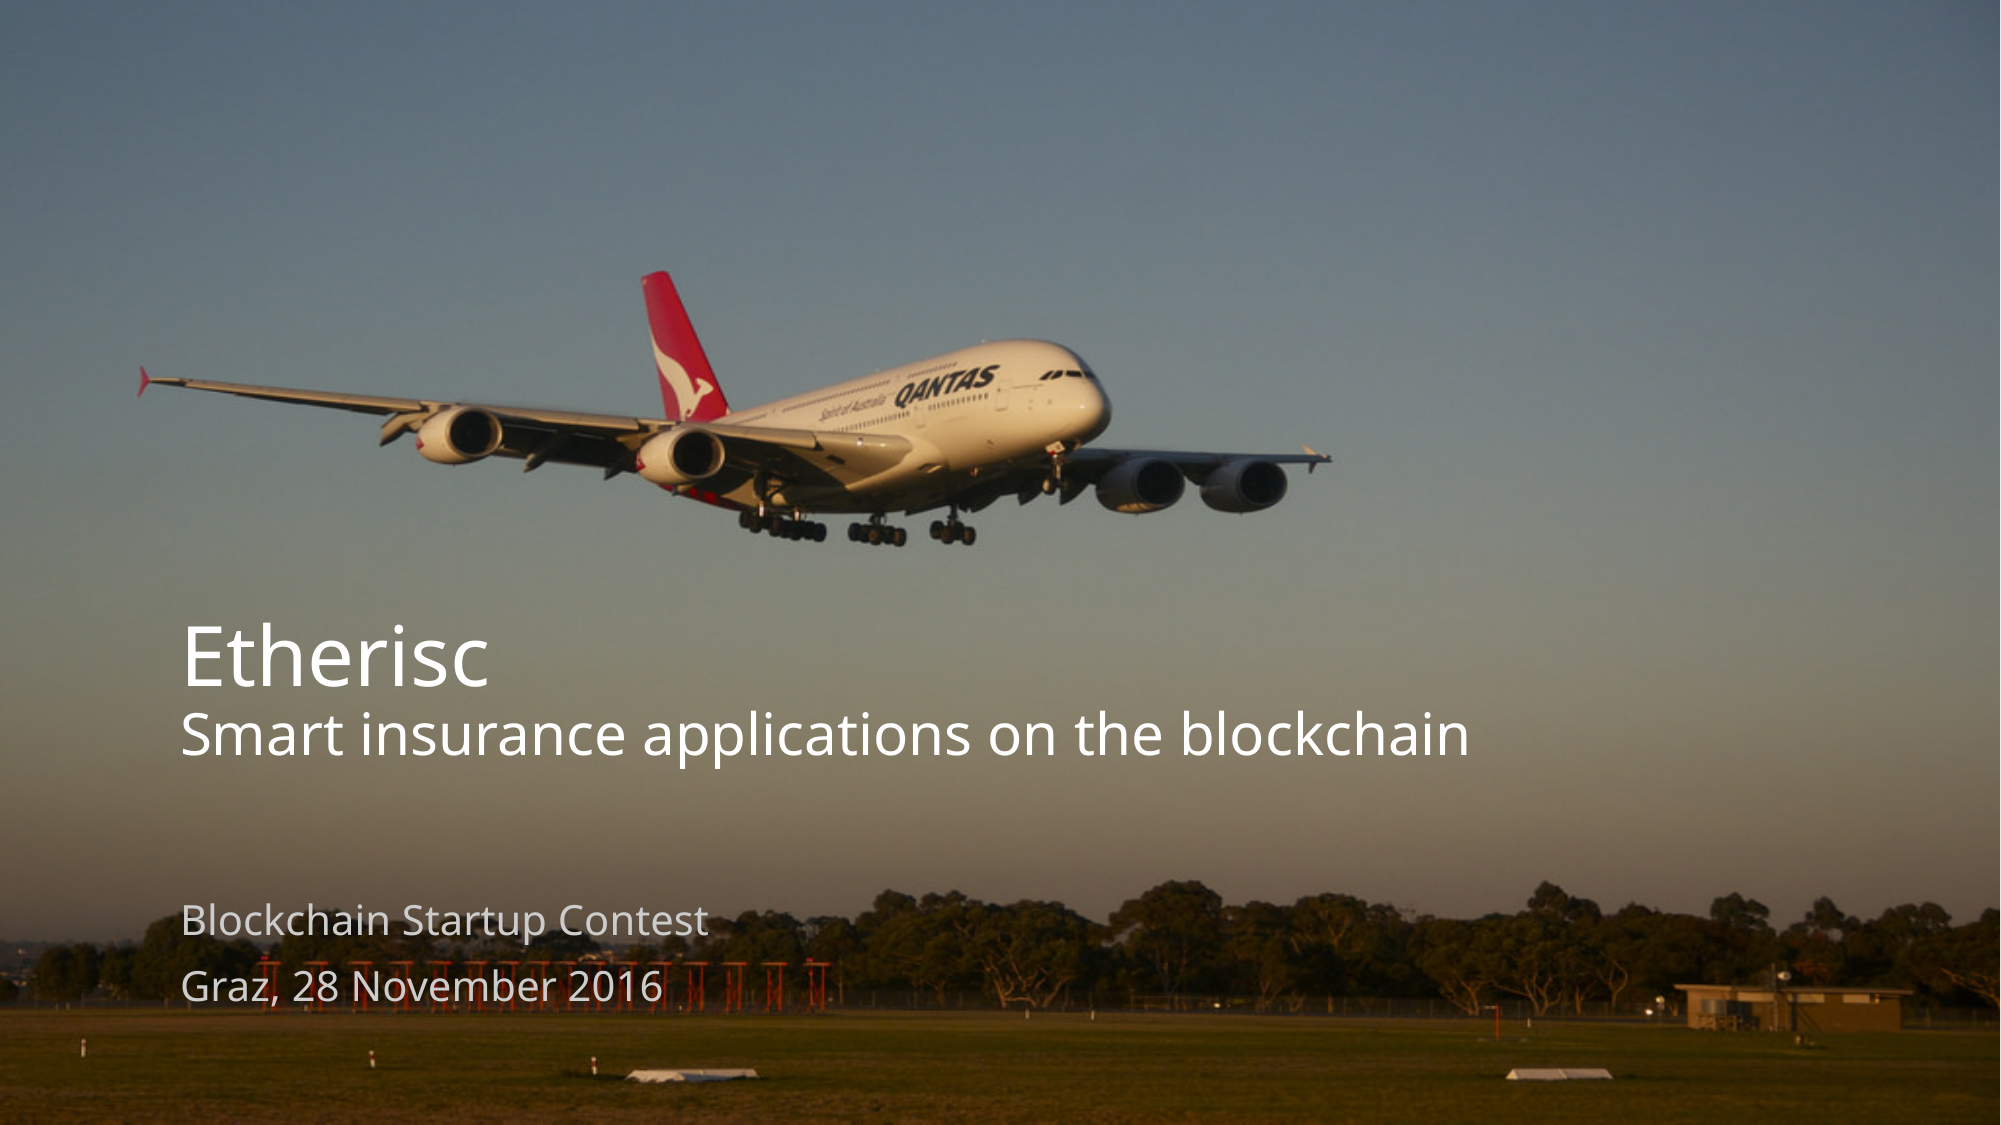

# Etherisc Smart insurance applications on the blockchain
Blockchain Startup Contest
Graz, 28 November 2016